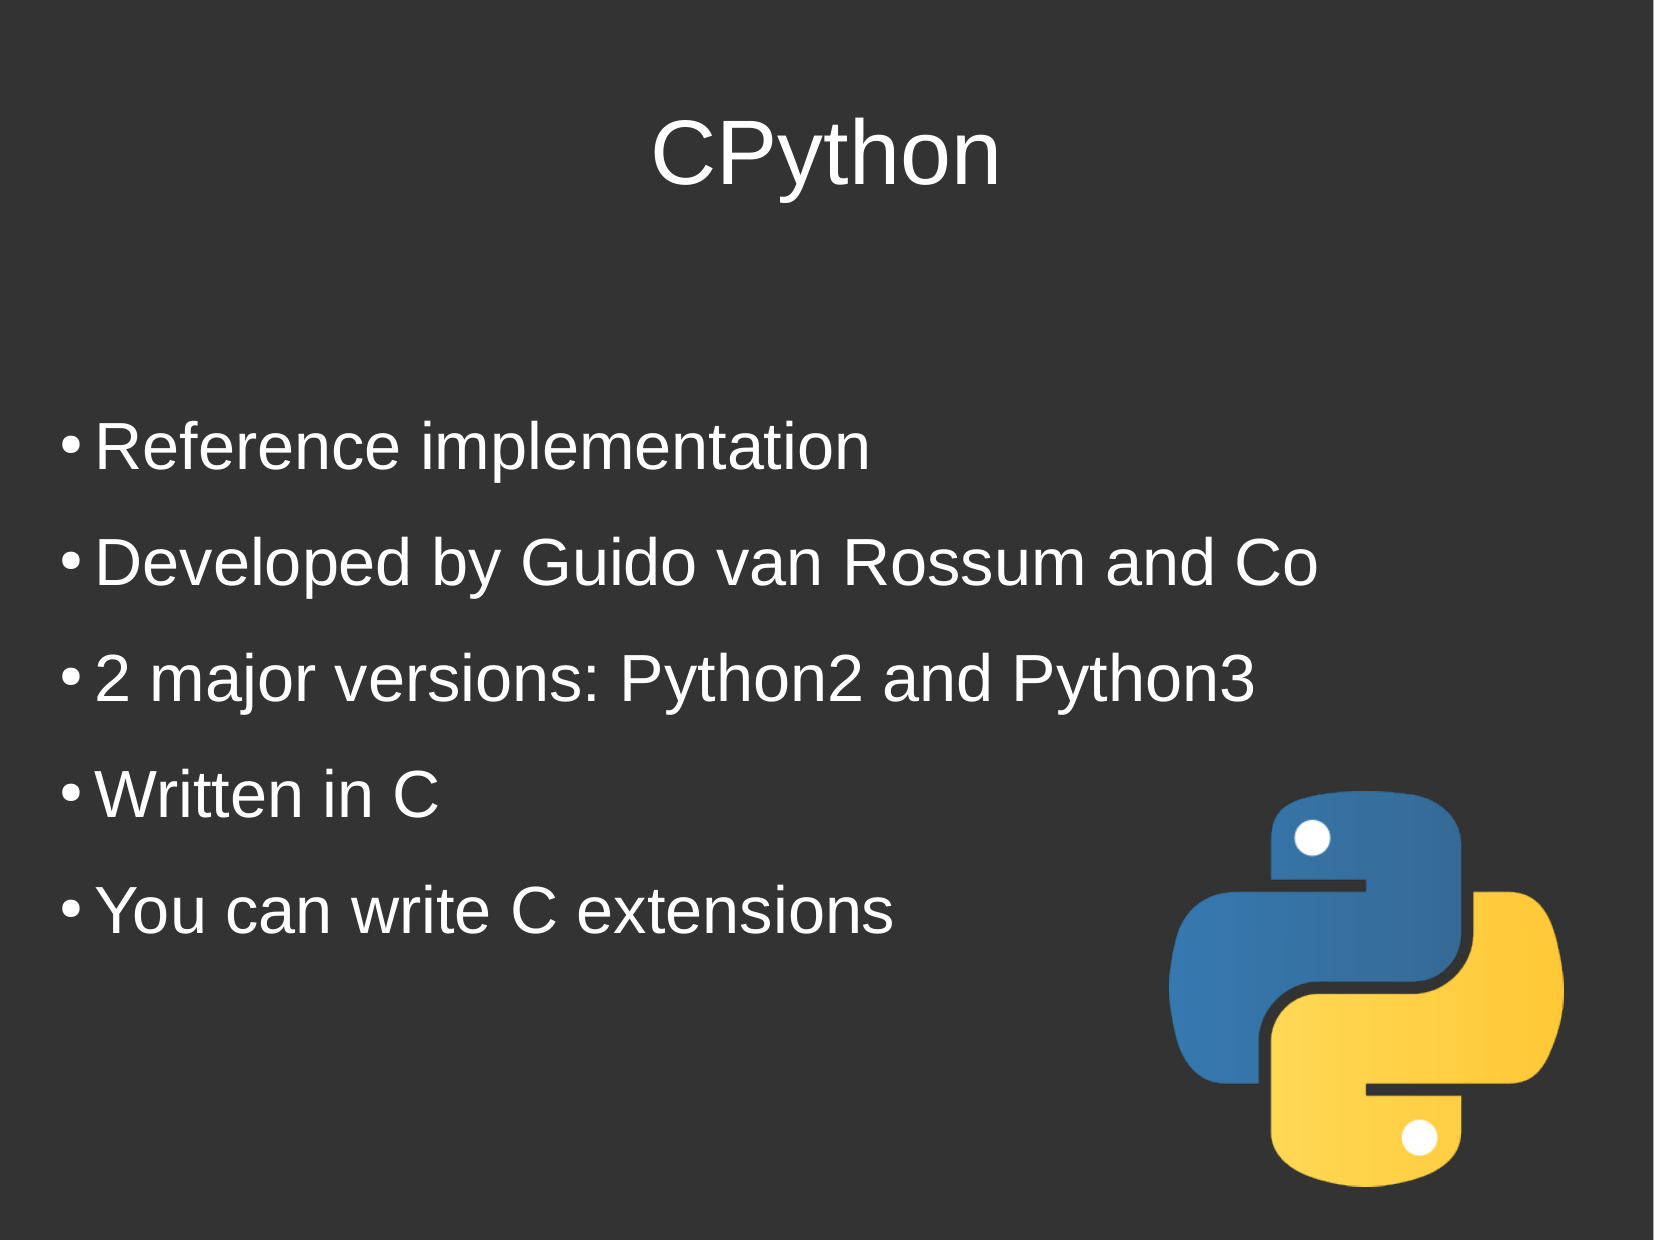

# CPython
Reference implementation
Developed by Guido van Rossum and Co
2 major versions: Python2 and Python3
Written in C
You can write C extensions